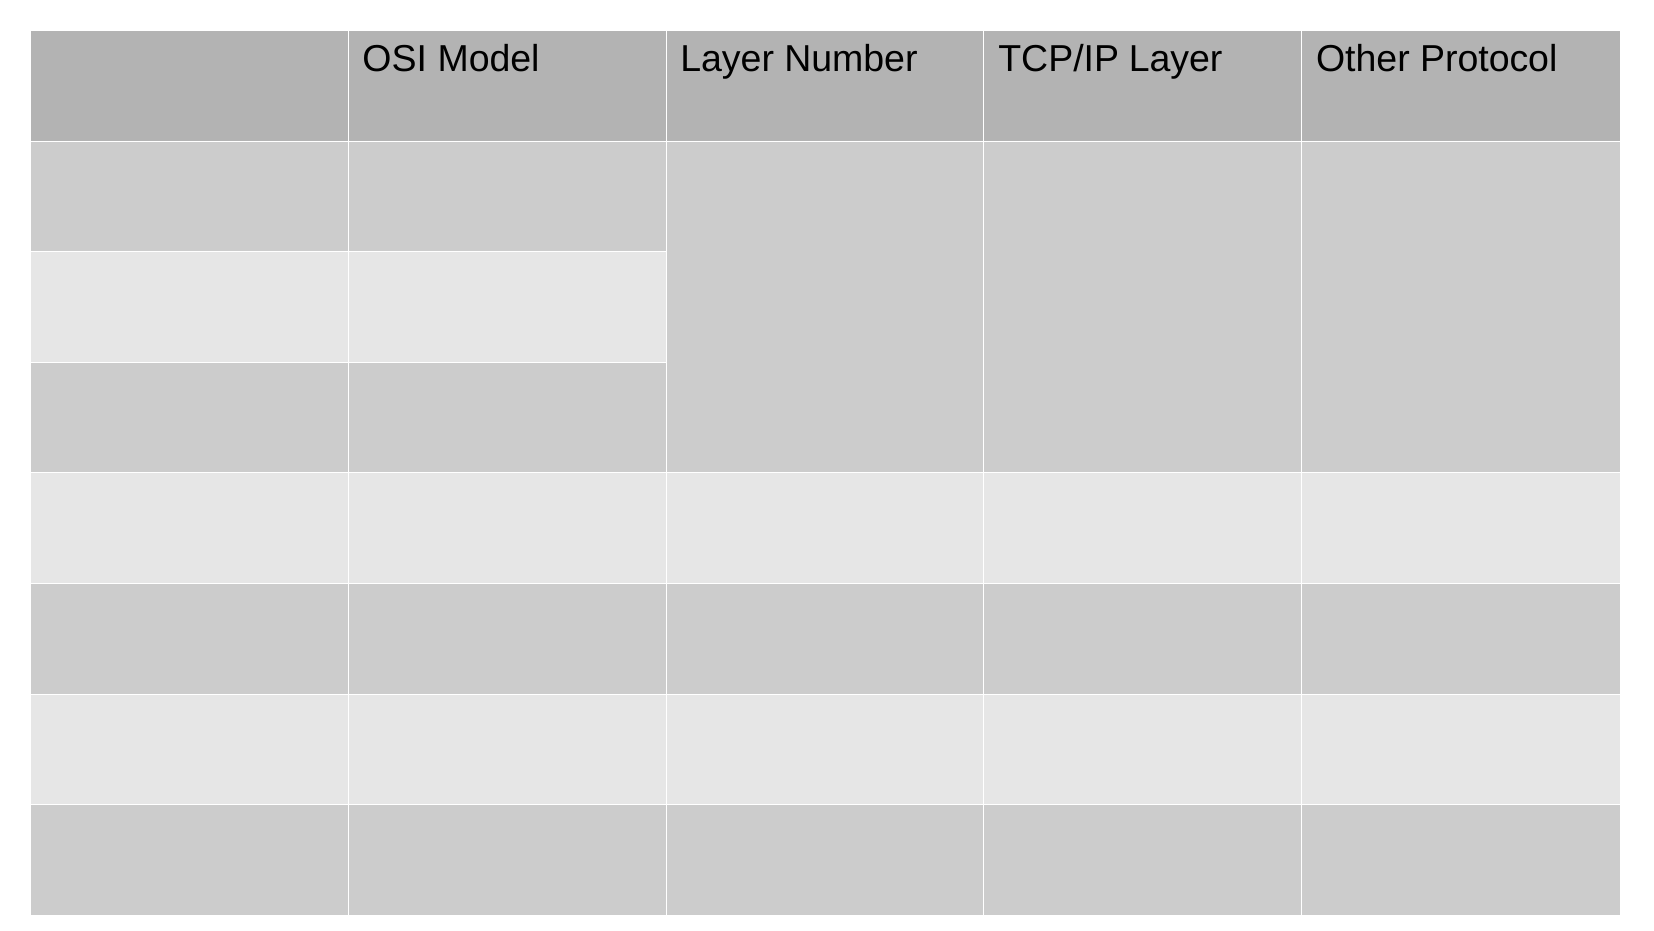

| | OSI Model | Layer Number | TCP/IP Layer | Other Protocol |
| --- | --- | --- | --- | --- |
| | | | | |
| | | | | |
| | | | | |
| | | | | |
| | | | | |
| | | | | |
| | | | | |